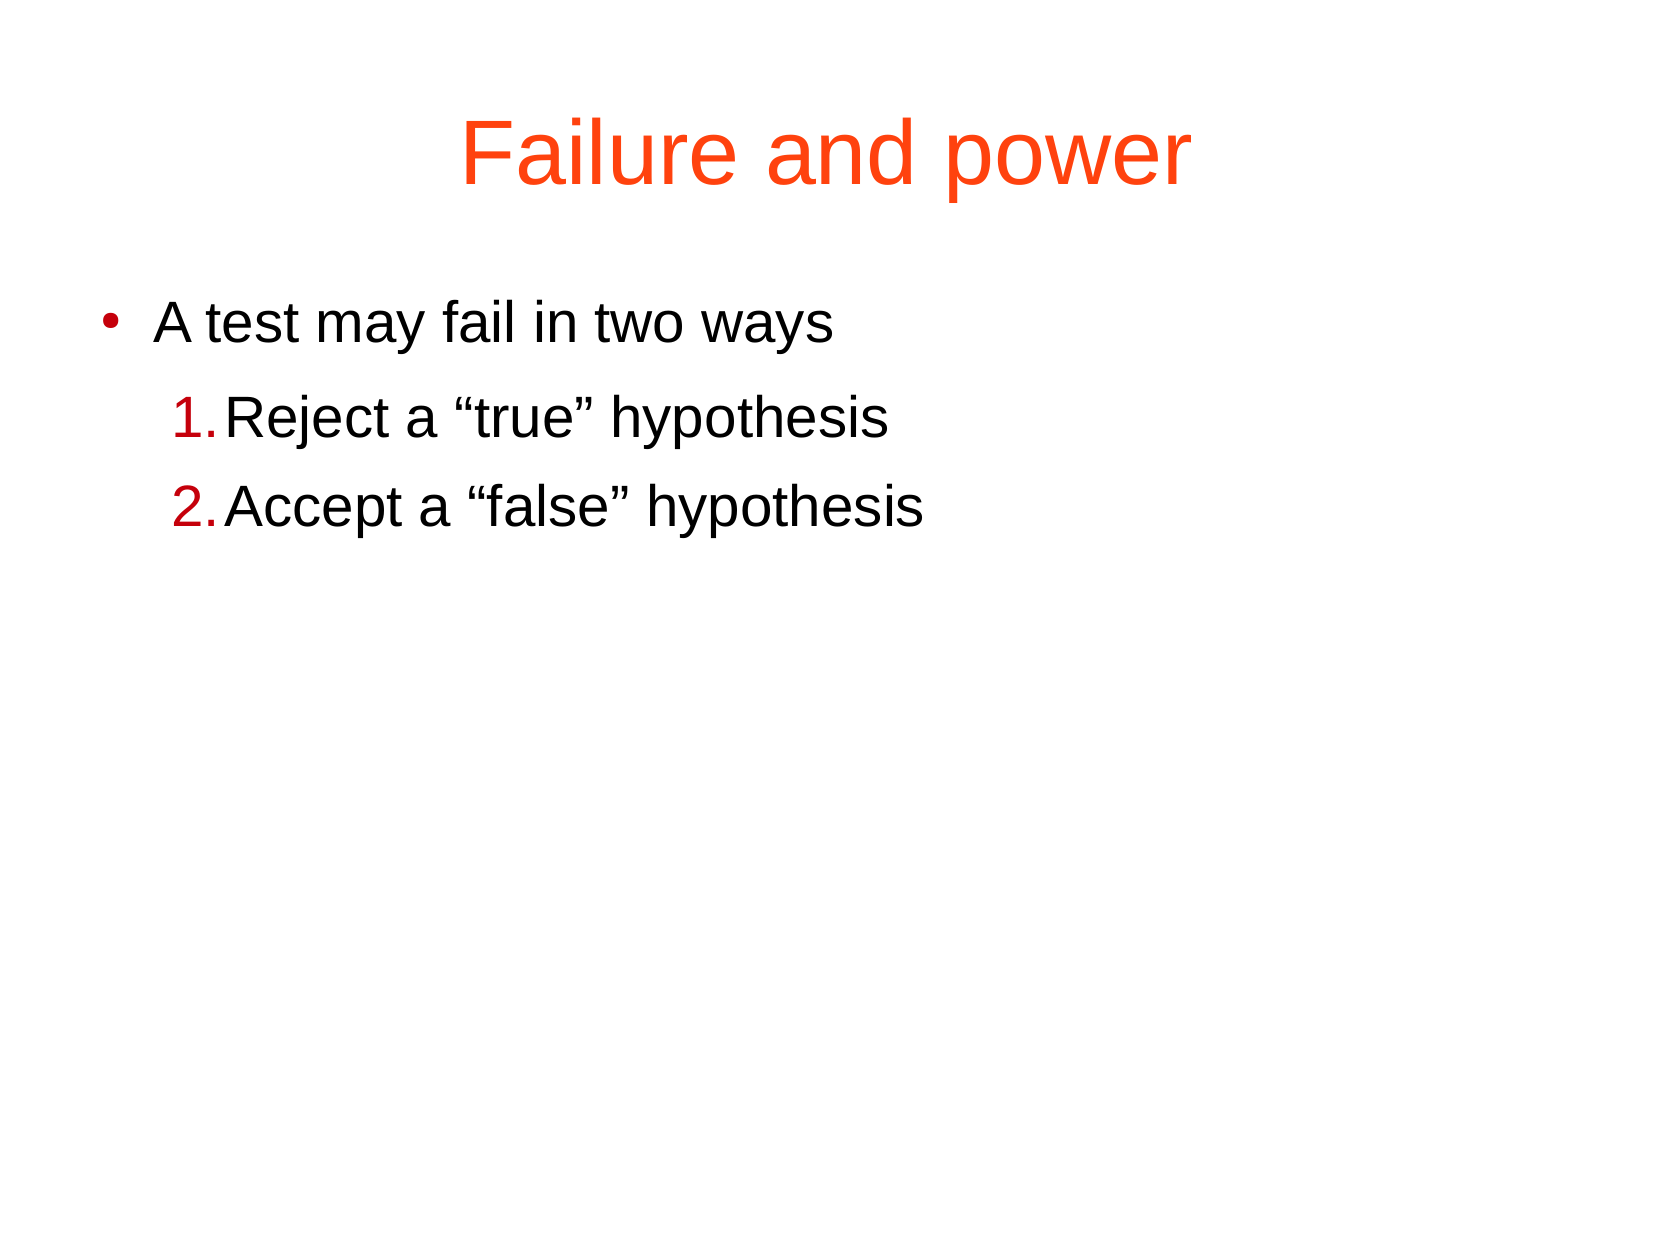

# Failure and power
A test may fail in two ways
Reject a “true” hypothesis
Accept a “false” hypothesis